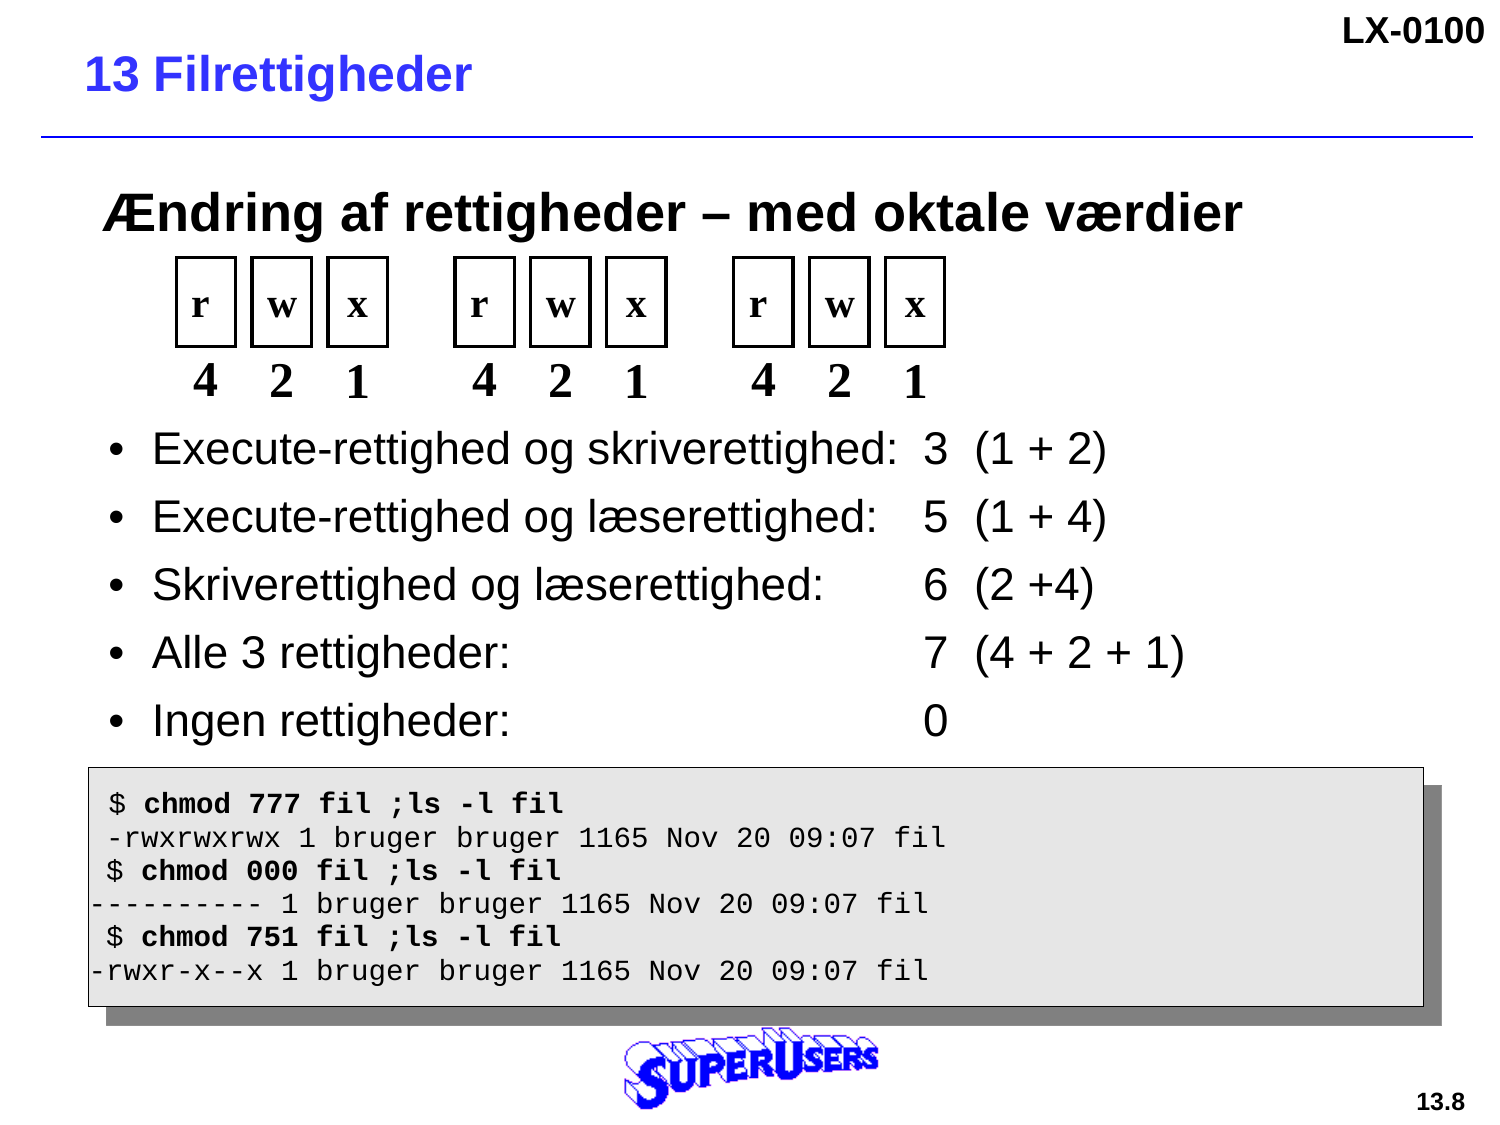

# 13 Filrettigheder
Ændring af rettigheder – med oktale værdier
r
w
x
4
2
1
r
w
x
4
2
1
r
w
x
4
2
1
Execute-rettighed og skriverettighed:	3 (1 + 2)
Execute-rettighed og læserettighed:	5 (1 + 4)
Skriverettighed og læserettighed:	6 (2 +4)
Alle 3 rettigheder:				7 (4 + 2 + 1)
Ingen rettigheder:				0
 $ chmod 777 fil ;ls -l fil
 -rwxrwxrwx 1 bruger bruger 1165 Nov 20 09:07 fil
 $ chmod 000 fil ;ls -l fil
---------- 1 bruger bruger 1165 Nov 20 09:07 fil
 $ chmod 751 fil ;ls -l fil
-rwxr-x--x 1 bruger bruger 1165 Nov 20 09:07 fil